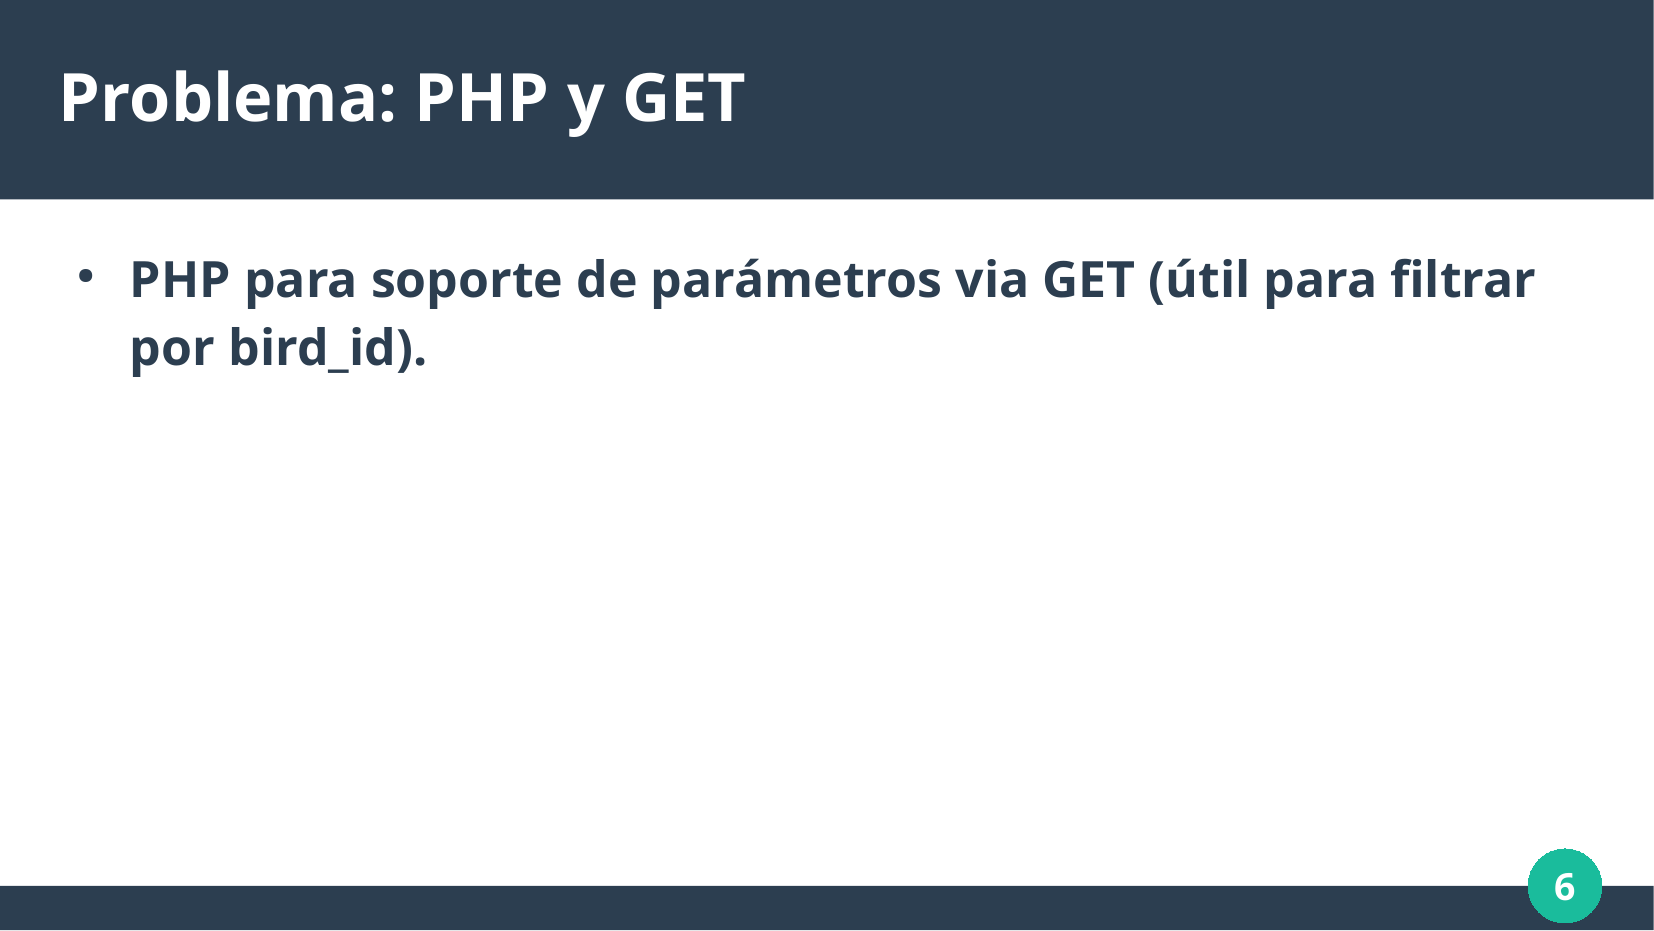

# Problema: PHP y GET
PHP para soporte de parámetros via GET (útil para filtrar por bird_id).
6